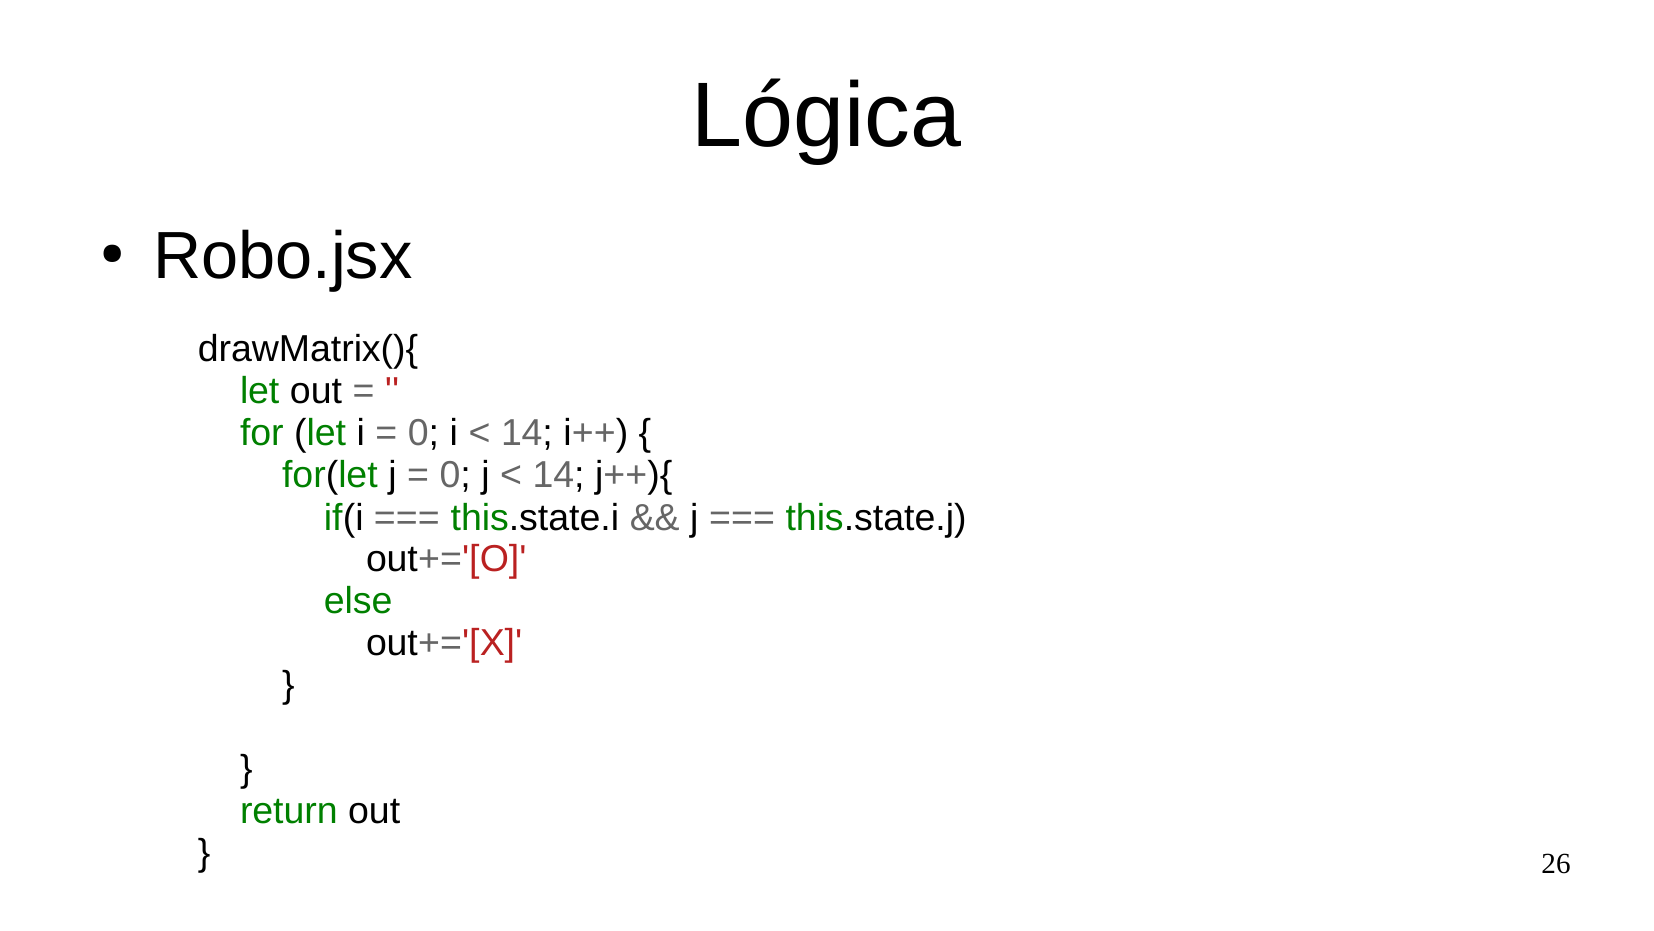

# Lógica
Robo.jsx
 drawMatrix(){
 let out = ''
 for (let i = 0; i < 14; i++) {
 for(let j = 0; j < 14; j++){
 if(i === this.state.i && j === this.state.j)
 out+='[O]'
 else
 out+='[X]'
 }
 }
 return out
 }
26